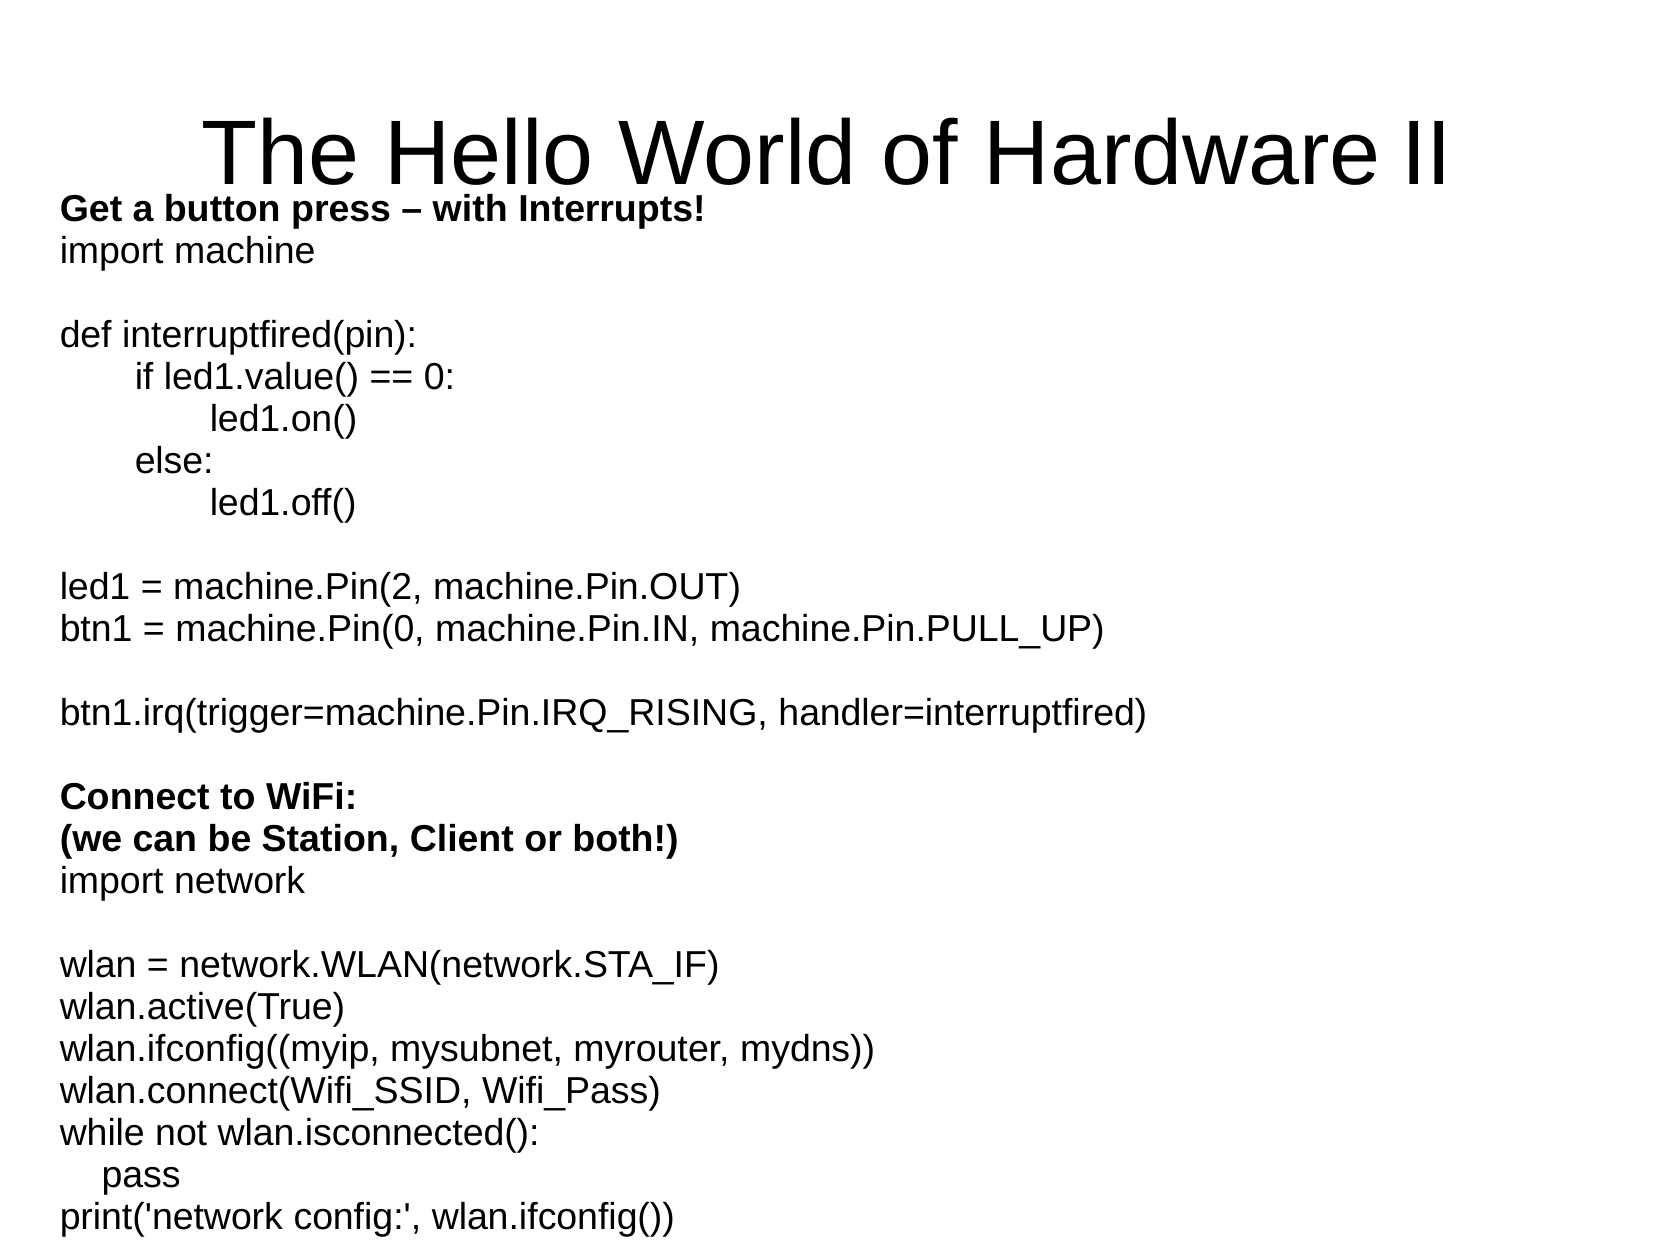

# The Hello World of Hardware	II
Get a button press – with Interrupts!
import machine
def interruptfired(pin):
	if led1.value() == 0:
		led1.on()
	else:
		led1.off()
led1 = machine.Pin(2, machine.Pin.OUT)
btn1 = machine.Pin(0, machine.Pin.IN, machine.Pin.PULL_UP)
btn1.irq(trigger=machine.Pin.IRQ_RISING, handler=interruptfired)
Connect to WiFi:
(we can be Station, Client or both!)
import network
wlan = network.WLAN(network.STA_IF)
wlan.active(True)
wlan.ifconfig((myip, mysubnet, myrouter, mydns))
wlan.connect(Wifi_SSID, Wifi_Pass)
while not wlan.isconnected():
 pass
print('network config:', wlan.ifconfig())